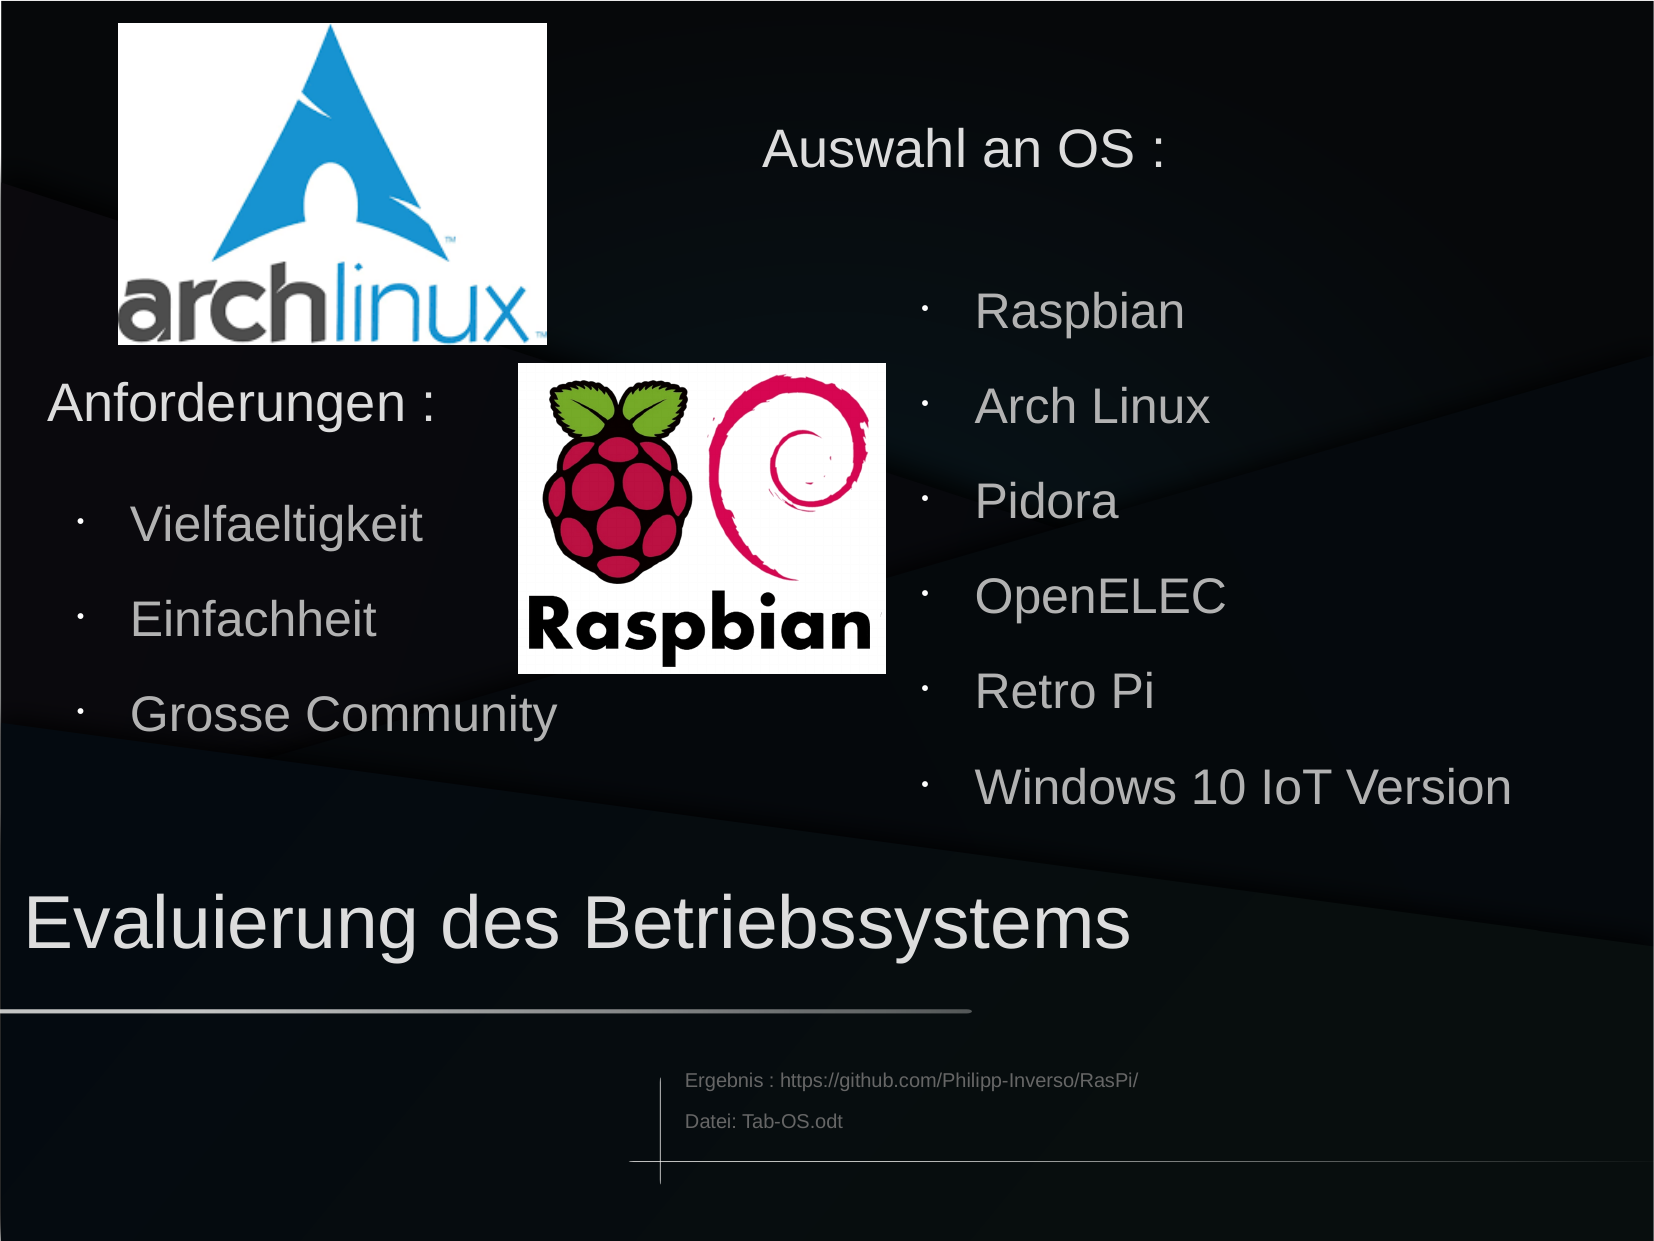

Auswahl an OS :
Raspbian
Arch Linux
Pidora
OpenELEC
Retro Pi
Windows 10 IoT Version
Anforderungen :
Vielfaeltigkeit
Einfachheit
Grosse Community
# Evaluierung des Betriebssystems
Ergebnis : https://github.com/Philipp-Inverso/RasPi/
Datei: Tab-OS.odt